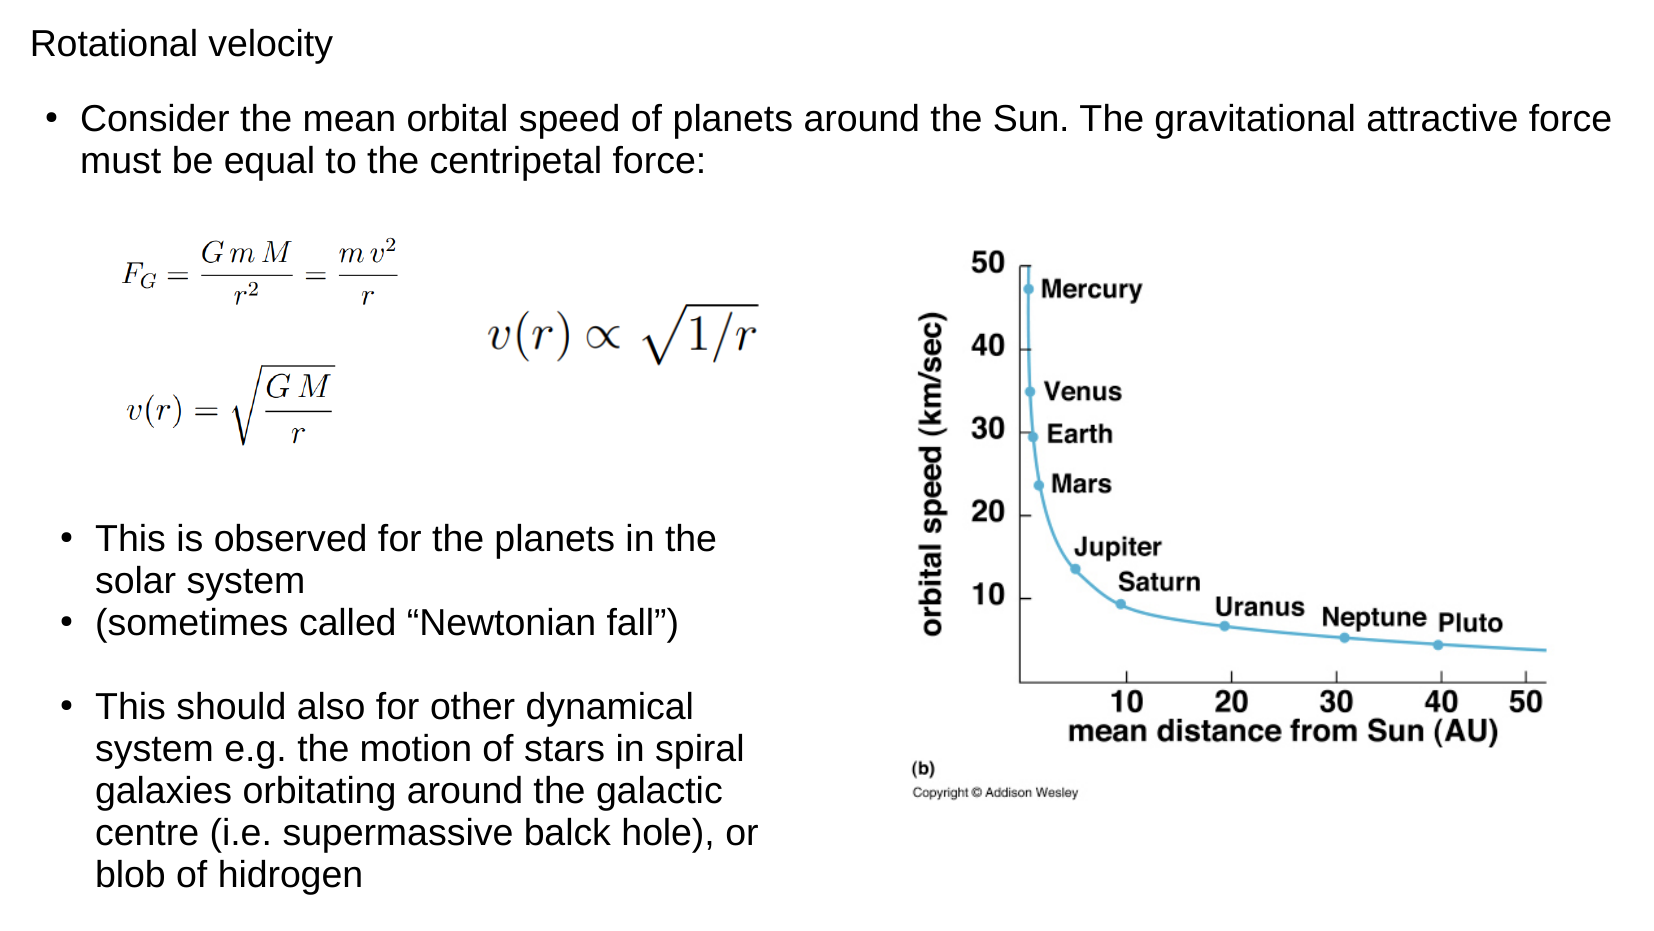

Rotational velocity
Consider the mean orbital speed of planets around the Sun. The gravitational attractive force must be equal to the centripetal force:
This is observed for the planets in the solar system
(sometimes called “Newtonian fall”)
This should also for other dynamical system e.g. the motion of stars in spiral galaxies orbitating around the galactic centre (i.e. supermassive balck hole), or blob of hidrogen